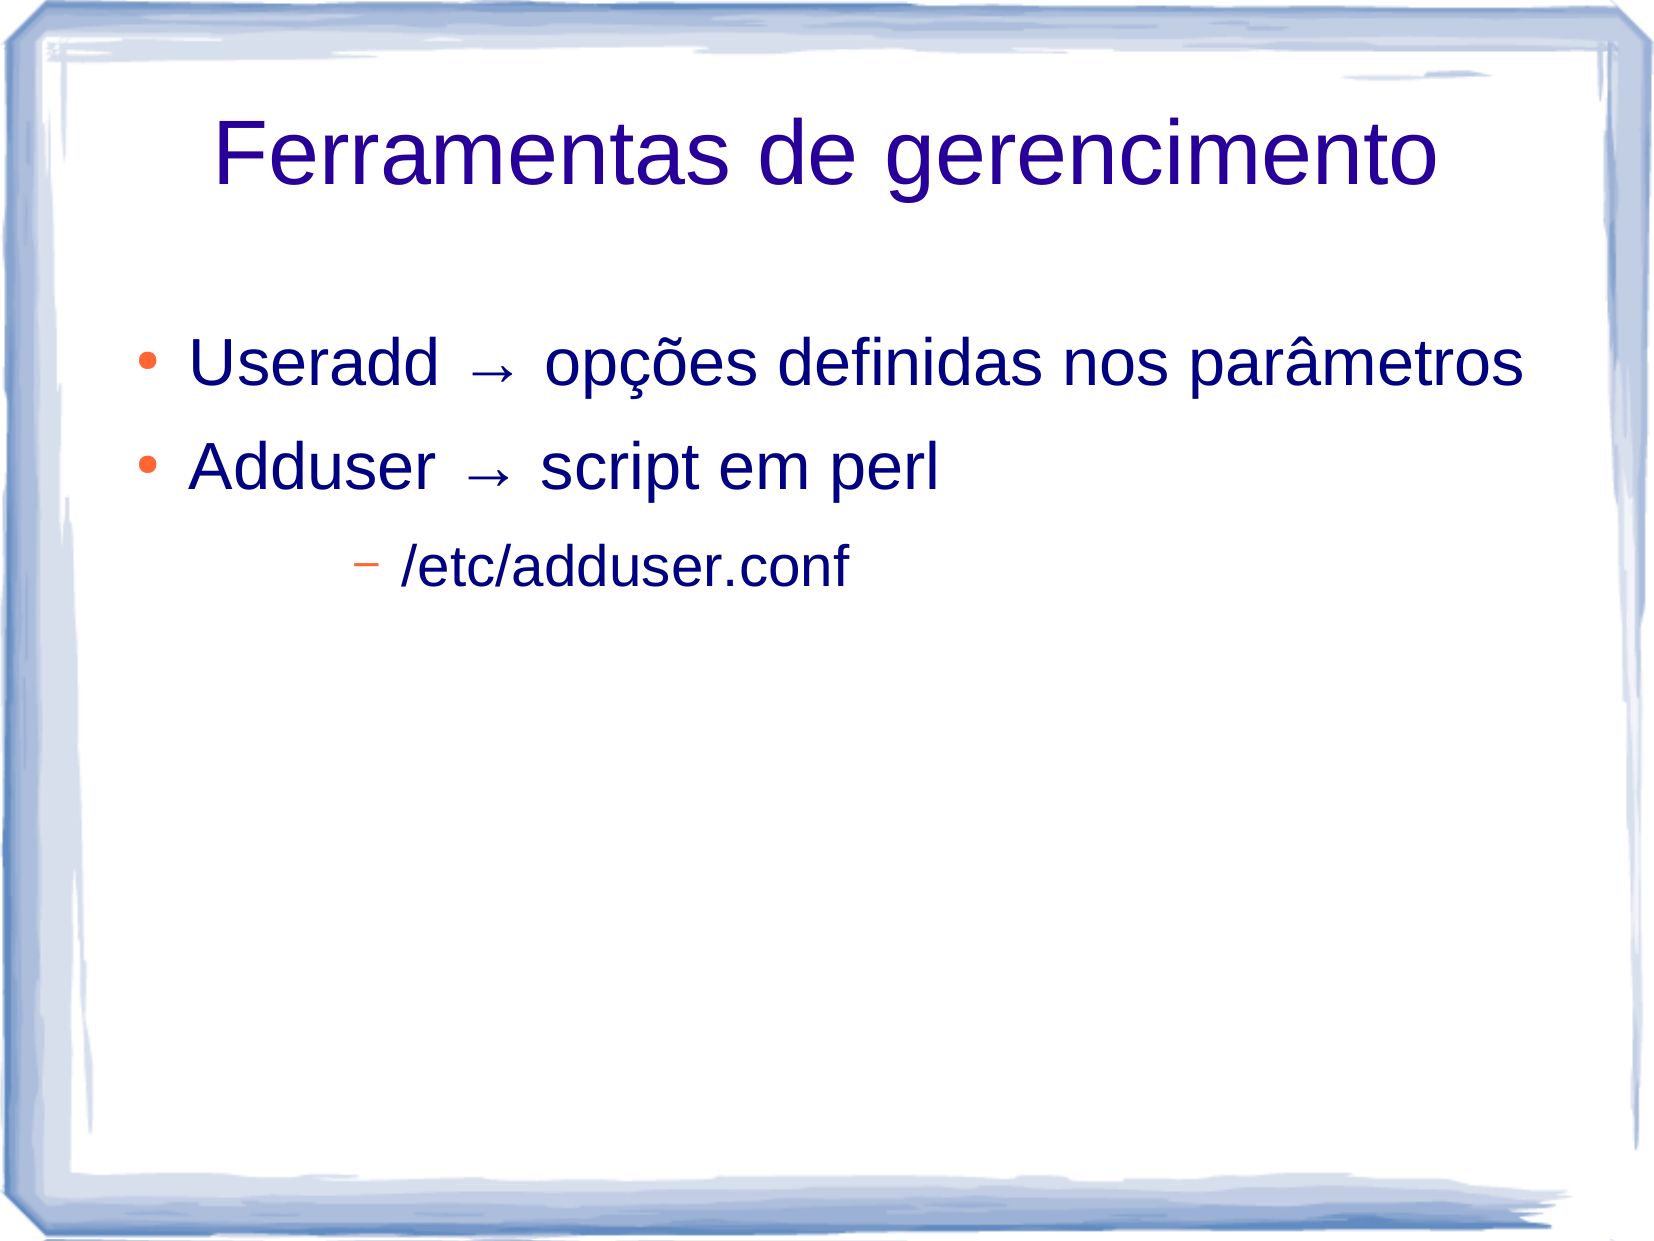

# Ferramentas de gerencimento
Useradd → opções definidas nos parâmetros
Adduser → script em perl
/etc/adduser.conf